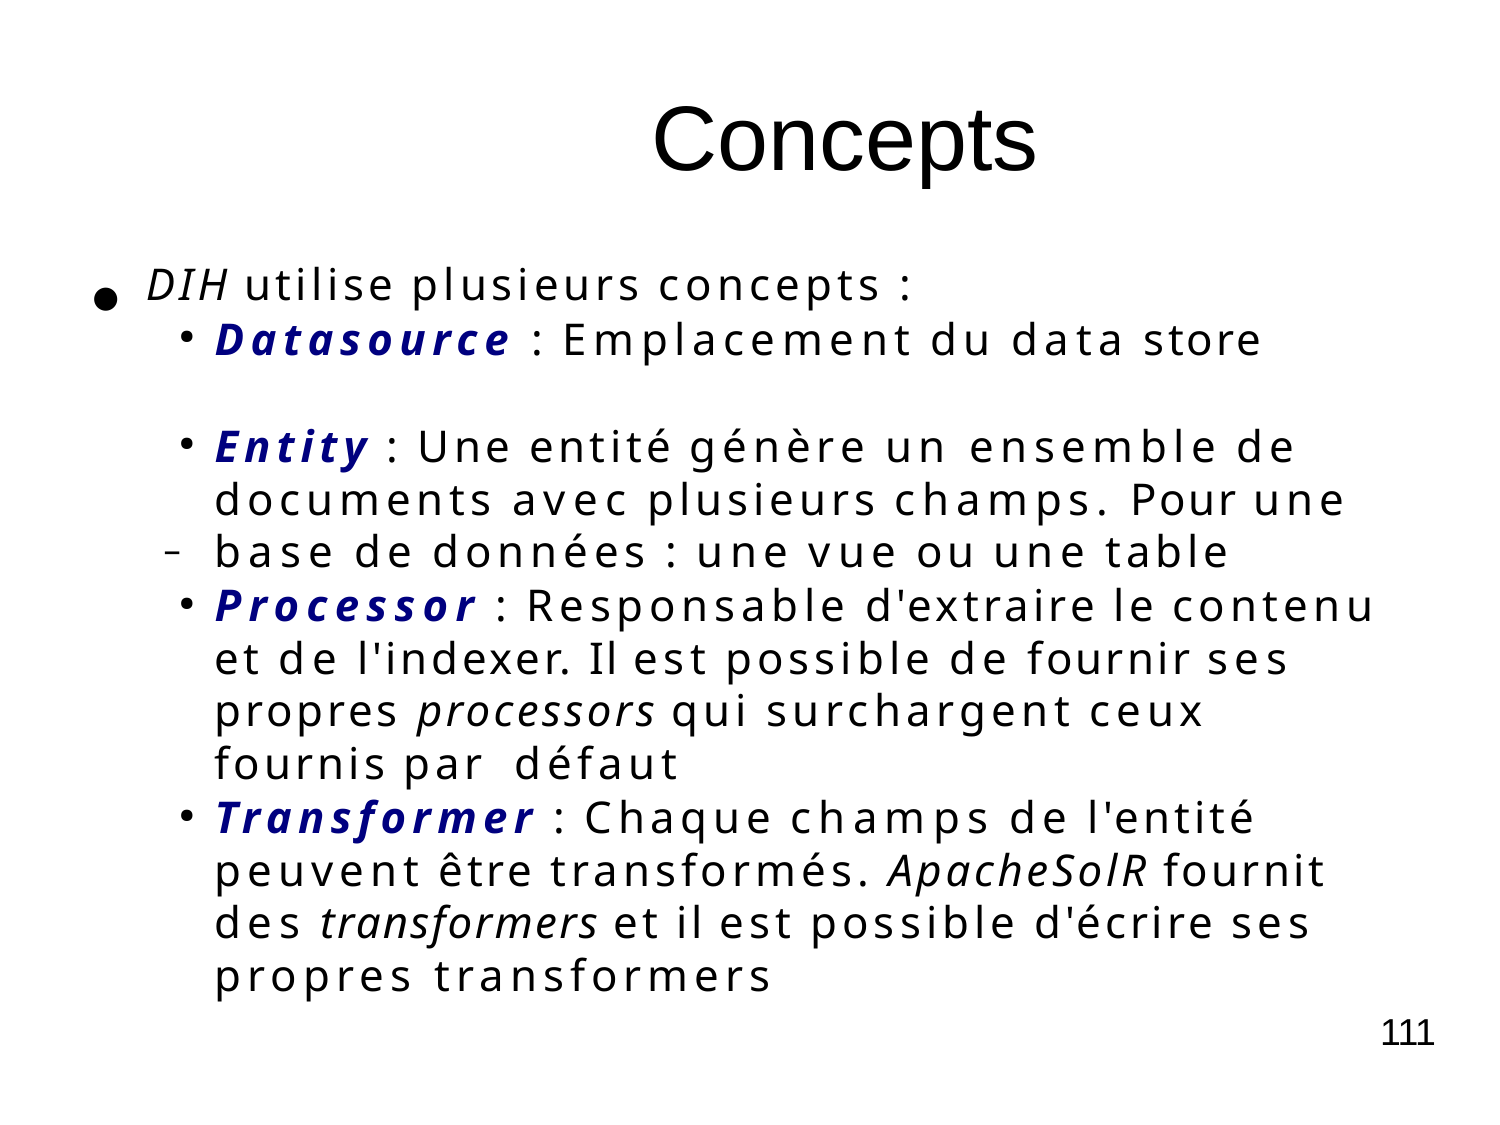

# Concepts
DIH utilise plusieurs concepts :
Datasource : Emplacement du data store
Entity : Une entité génère un ensemble de documents avec plusieurs champs. Pour une base de données : une vue ou une table
Processor : Responsable d'extraire le contenu et de l'indexer. Il est possible de fournir ses propres processors qui surchargent ceux fournis par 	défaut
Transformer : Chaque champs de l'entité peuvent être transformés. ApacheSolR fournit des transformers et il est possible d'écrire ses propres transformers
●
–
111